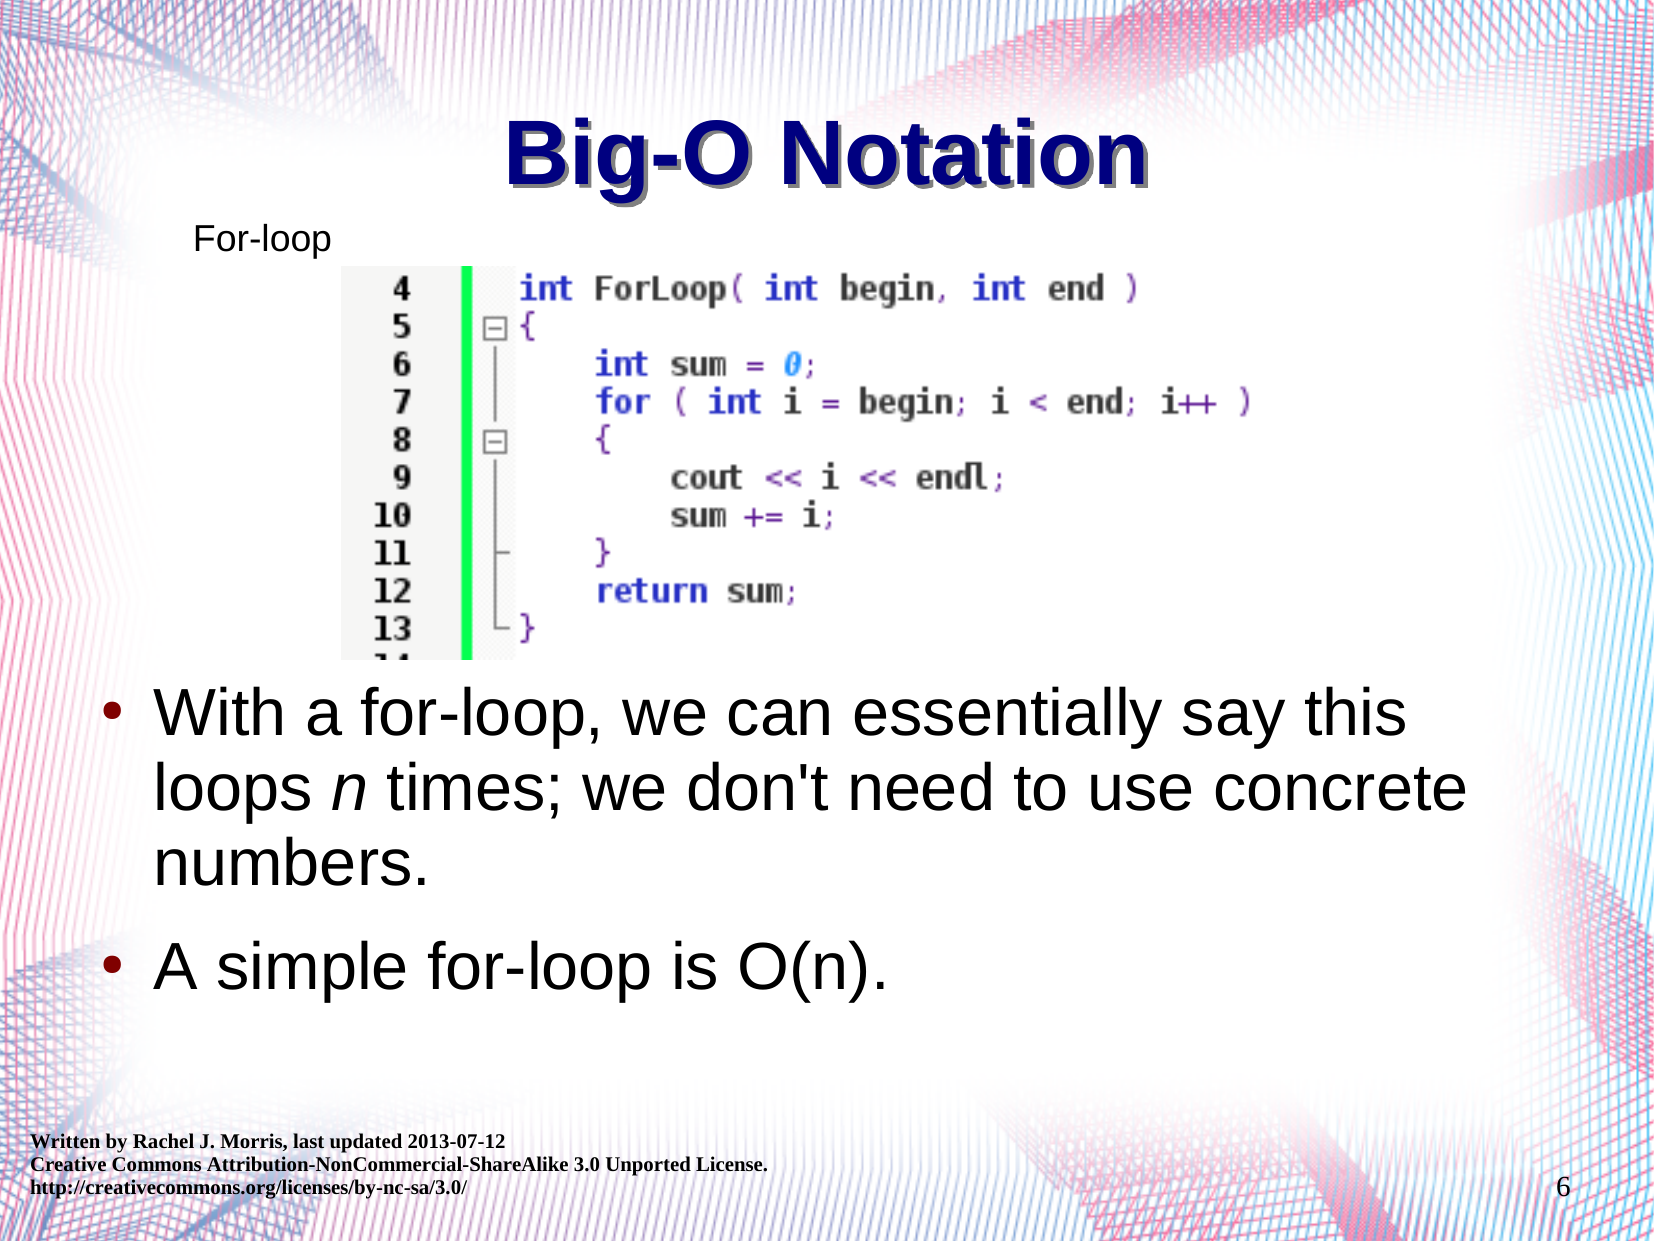

# Big-O Notation
For-loop
With a for-loop, we can essentially say this loops n times; we don't need to use concrete numbers.
A simple for-loop is O(n).
6